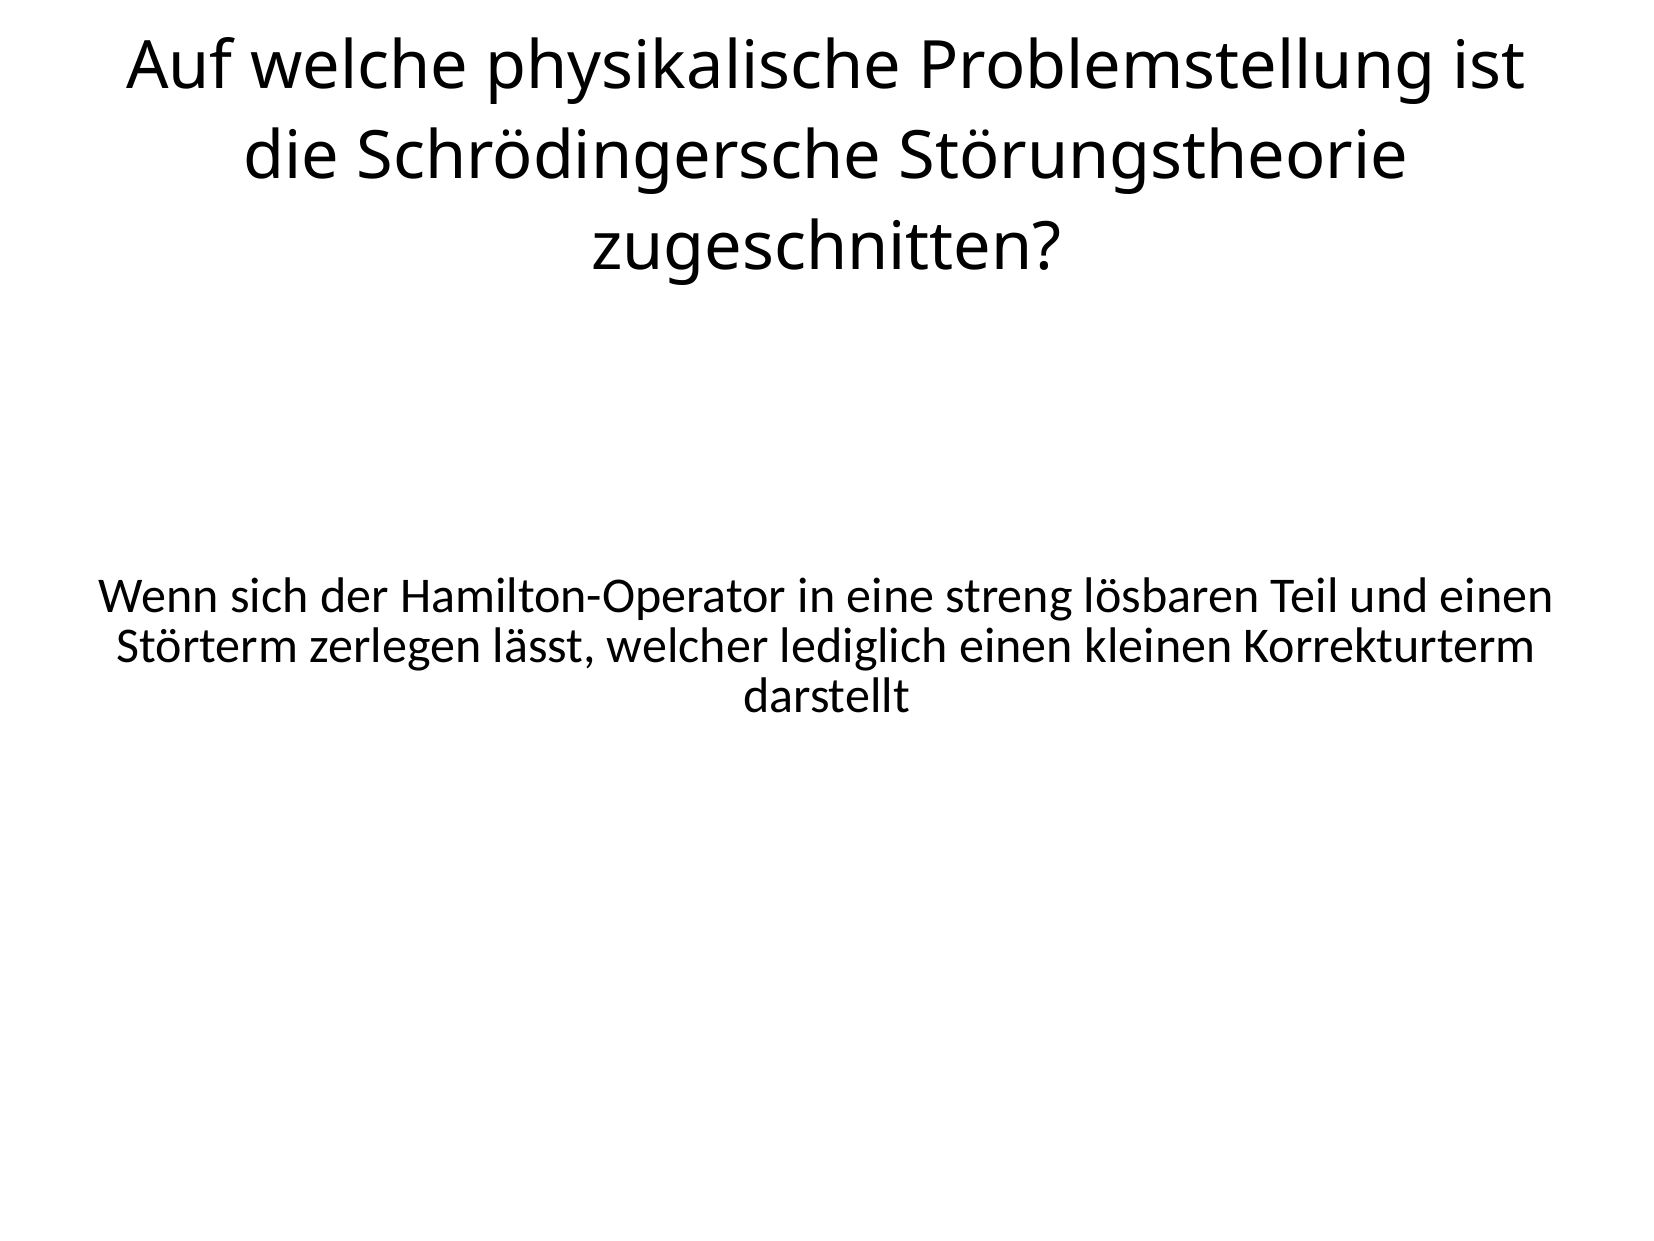

# Auf welche physikalische Problemstellung ist die Schrödingersche Störungstheorie zugeschnitten?
Wenn sich der Hamilton-Operator in eine streng lösbaren Teil und einen Störterm zerlegen lässt, welcher lediglich einen kleinen Korrekturterm darstellt